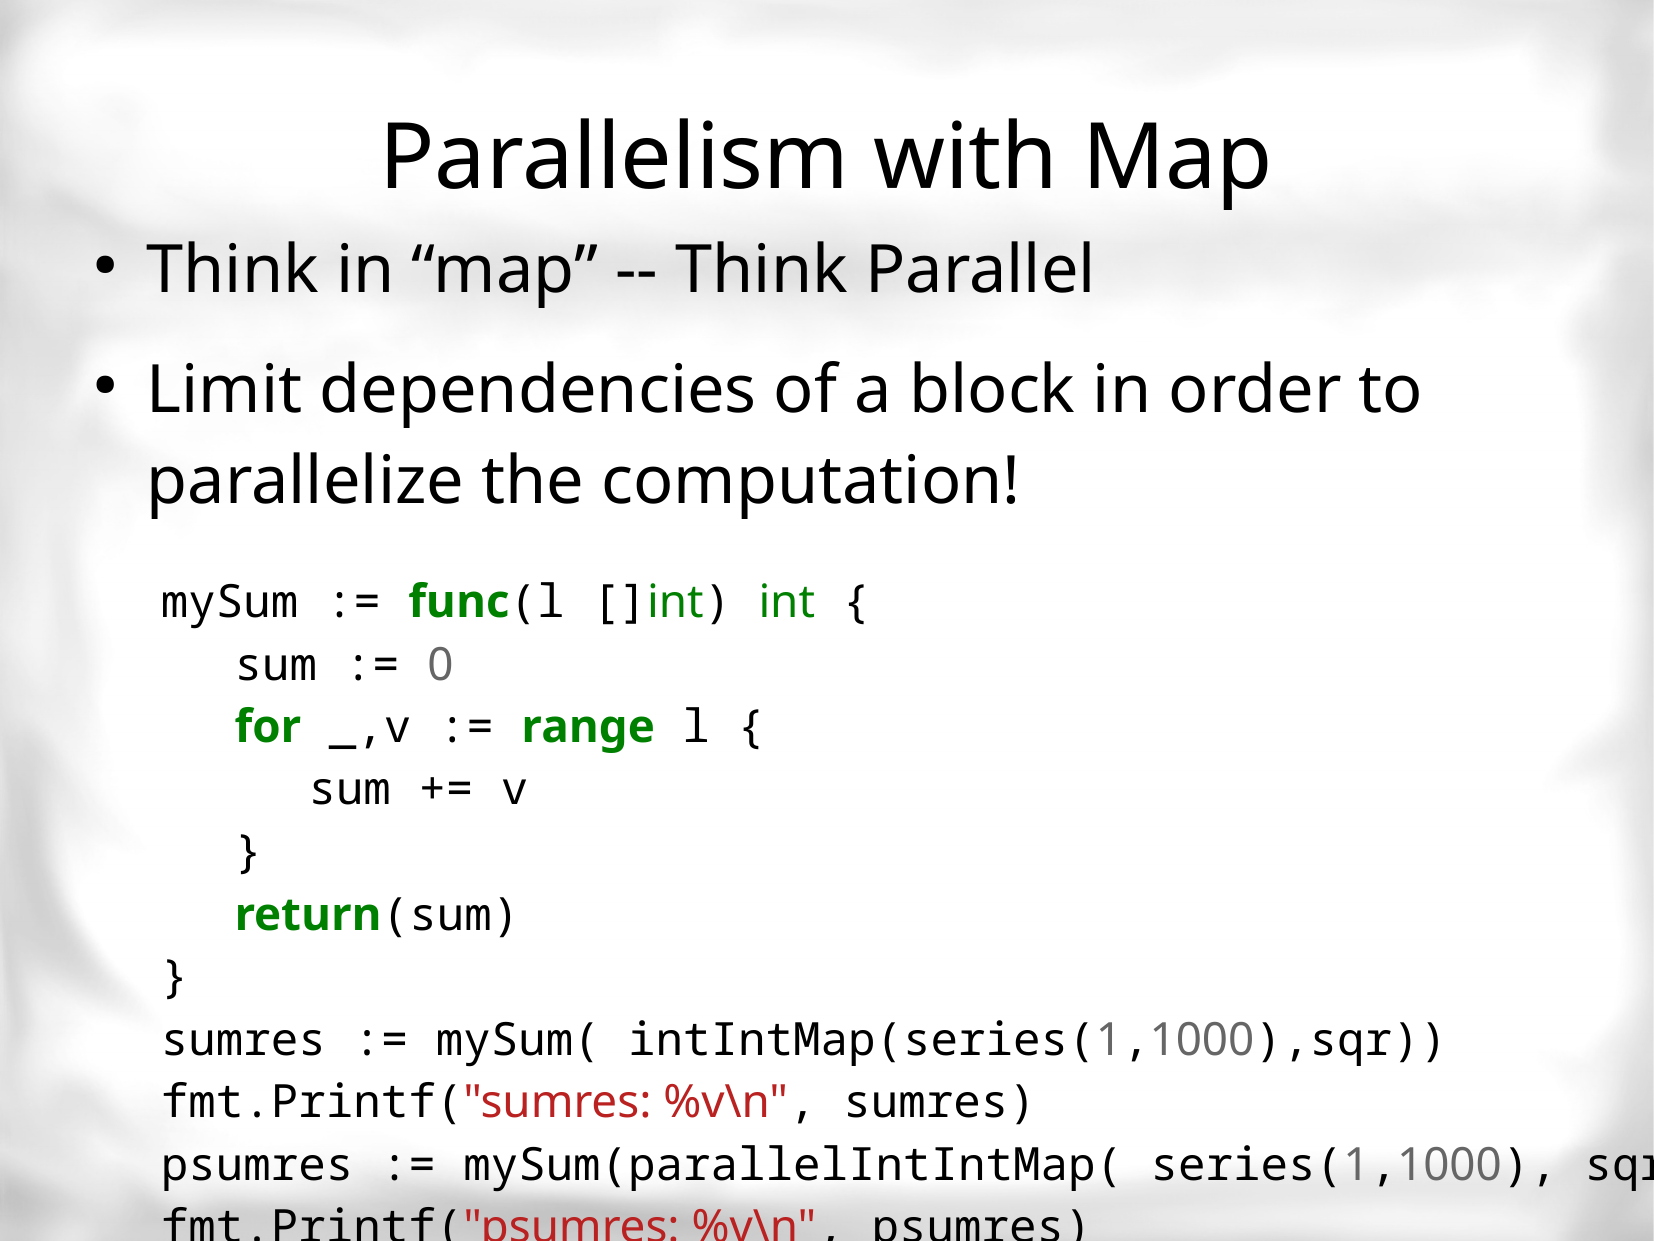

# Parallelism with Map
Think in “map” -- Think Parallel
Limit dependencies of a block in order to parallelize the computation!
 	mySum := func(l []int) int {
		sum := 0
		for _,v := range l {
			sum += v
		}
		return(sum)
	}
	sumres := mySum( intIntMap(series(1,1000),sqr))
	fmt.Printf("sumres: %v\n", sumres)
	psumres := mySum(parallelIntIntMap( series(1,1000), sqr, 4))
	fmt.Printf("psumres: %v\n", psumres)